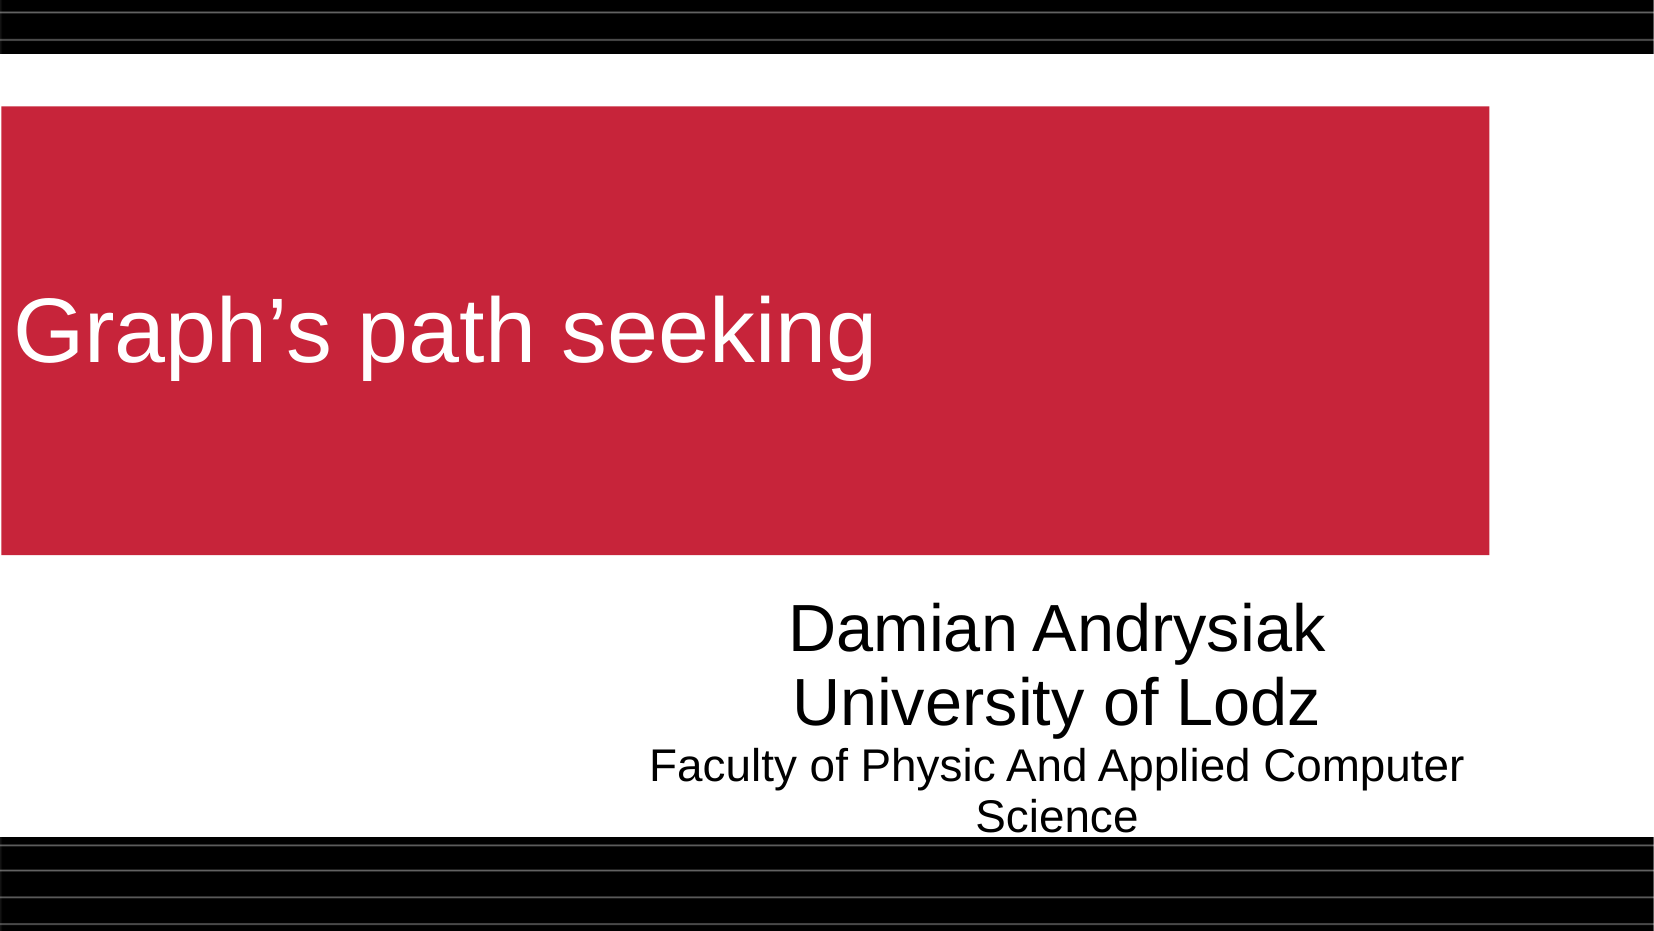

# Graph’s path seeking
Damian Andrysiak
University of Lodz
Faculty of Physic And Applied Computer Science